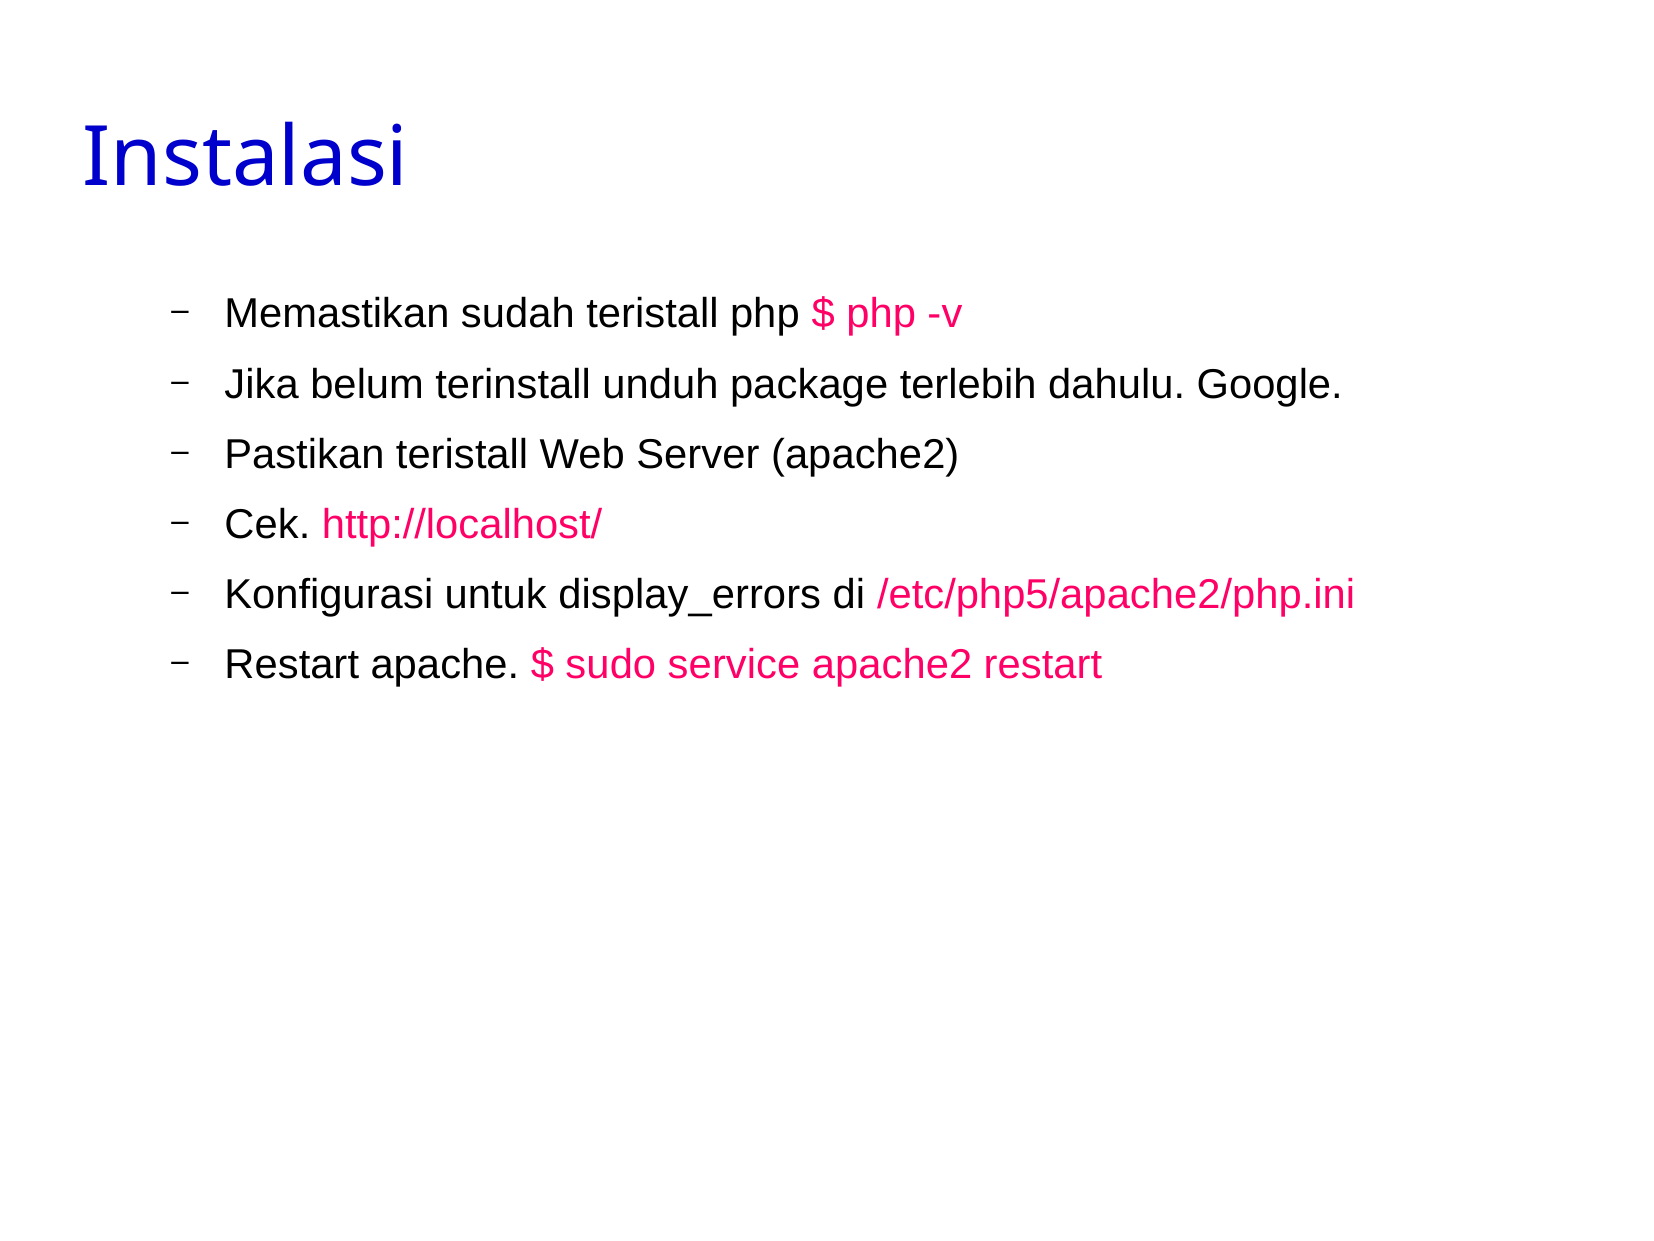

# Instalasi
Memastikan sudah teristall php $ php -v
Jika belum terinstall unduh package terlebih dahulu. Google.
Pastikan teristall Web Server (apache2)
Cek. http://localhost/
Konfigurasi untuk display_errors di /etc/php5/apache2/php.ini
Restart apache. $ sudo service apache2 restart